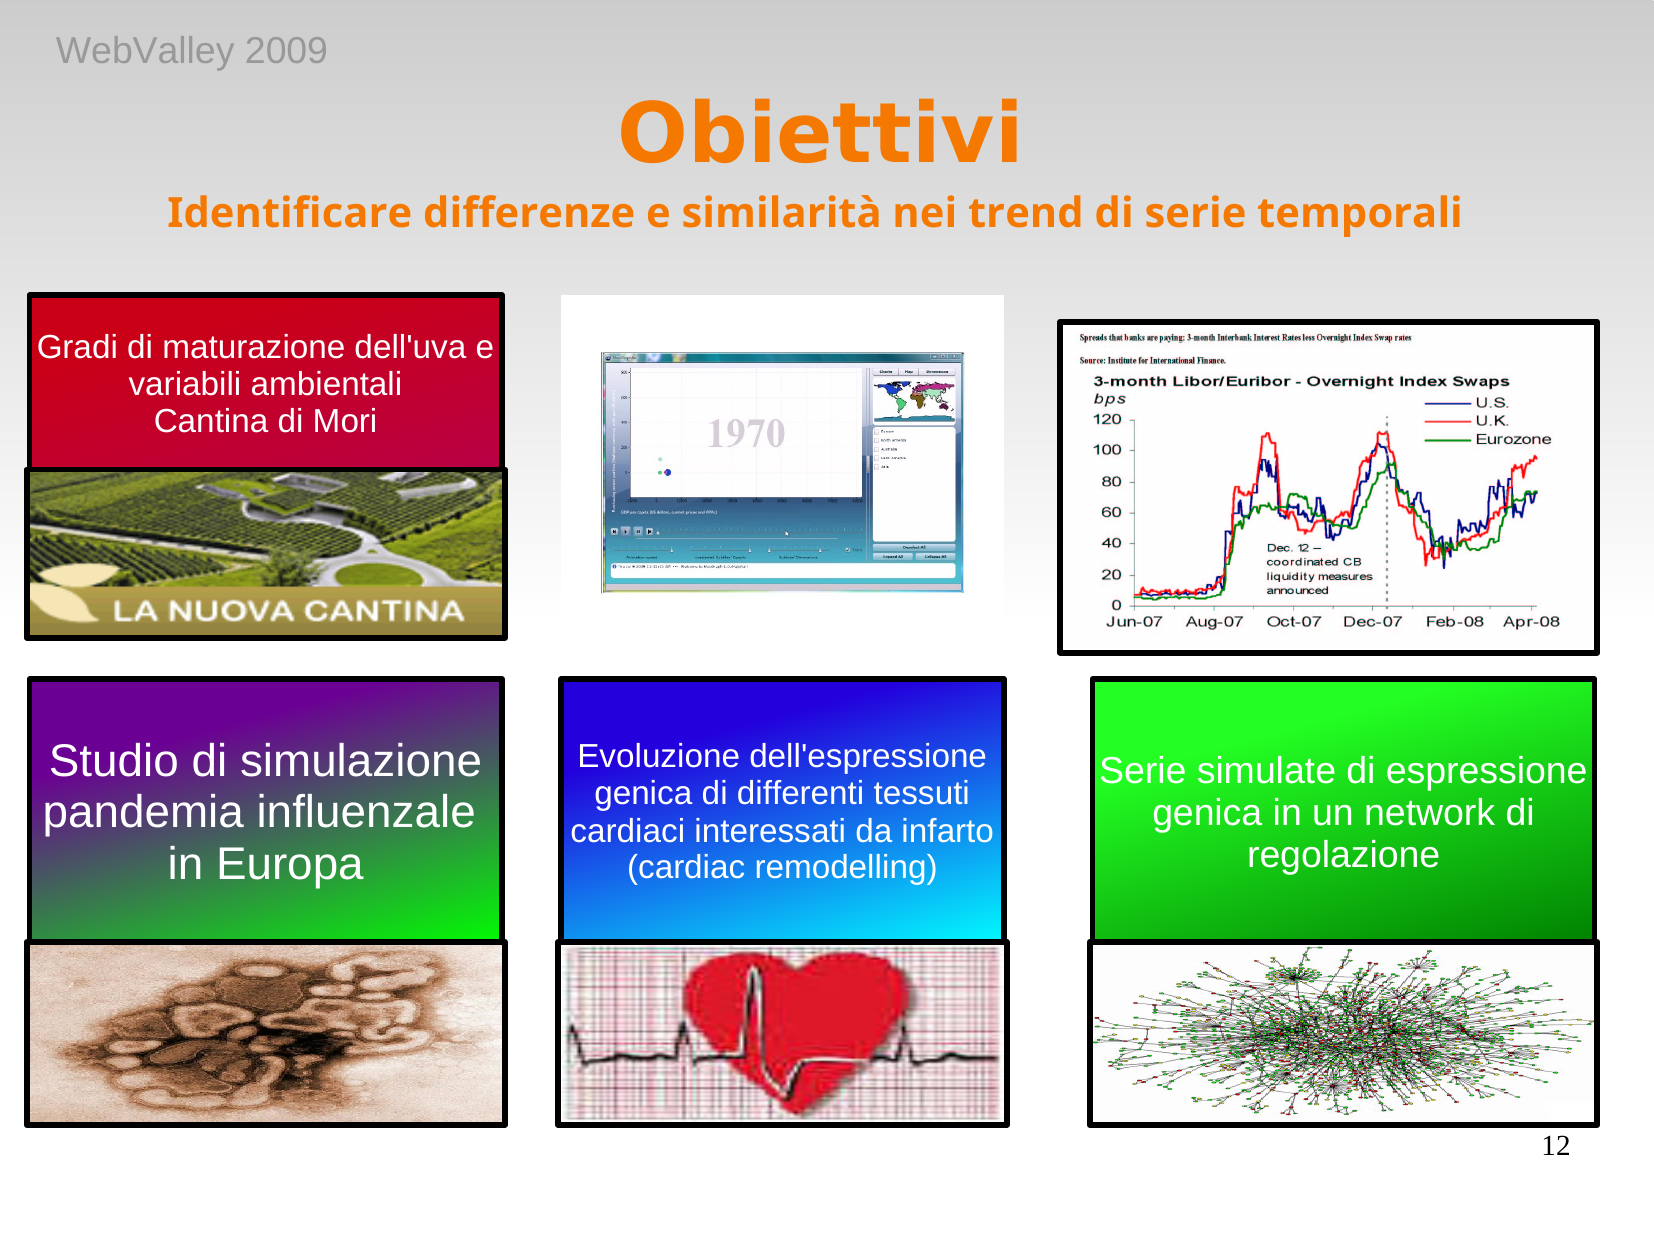

WebValley 2009
# Obiettivi Identificare differenze e similarità nei trend di serie temporali
Gradi di maturazione dell'uva e variabili ambientali
Cantina di Mori
Studio di simulazione pandemia influenzale
in Europa
Evoluzione dell'espressione genica di differenti tessuti cardiaci interessati da infarto (cardiac remodelling)
Serie simulate di espressione genica in un network di regolazione
12